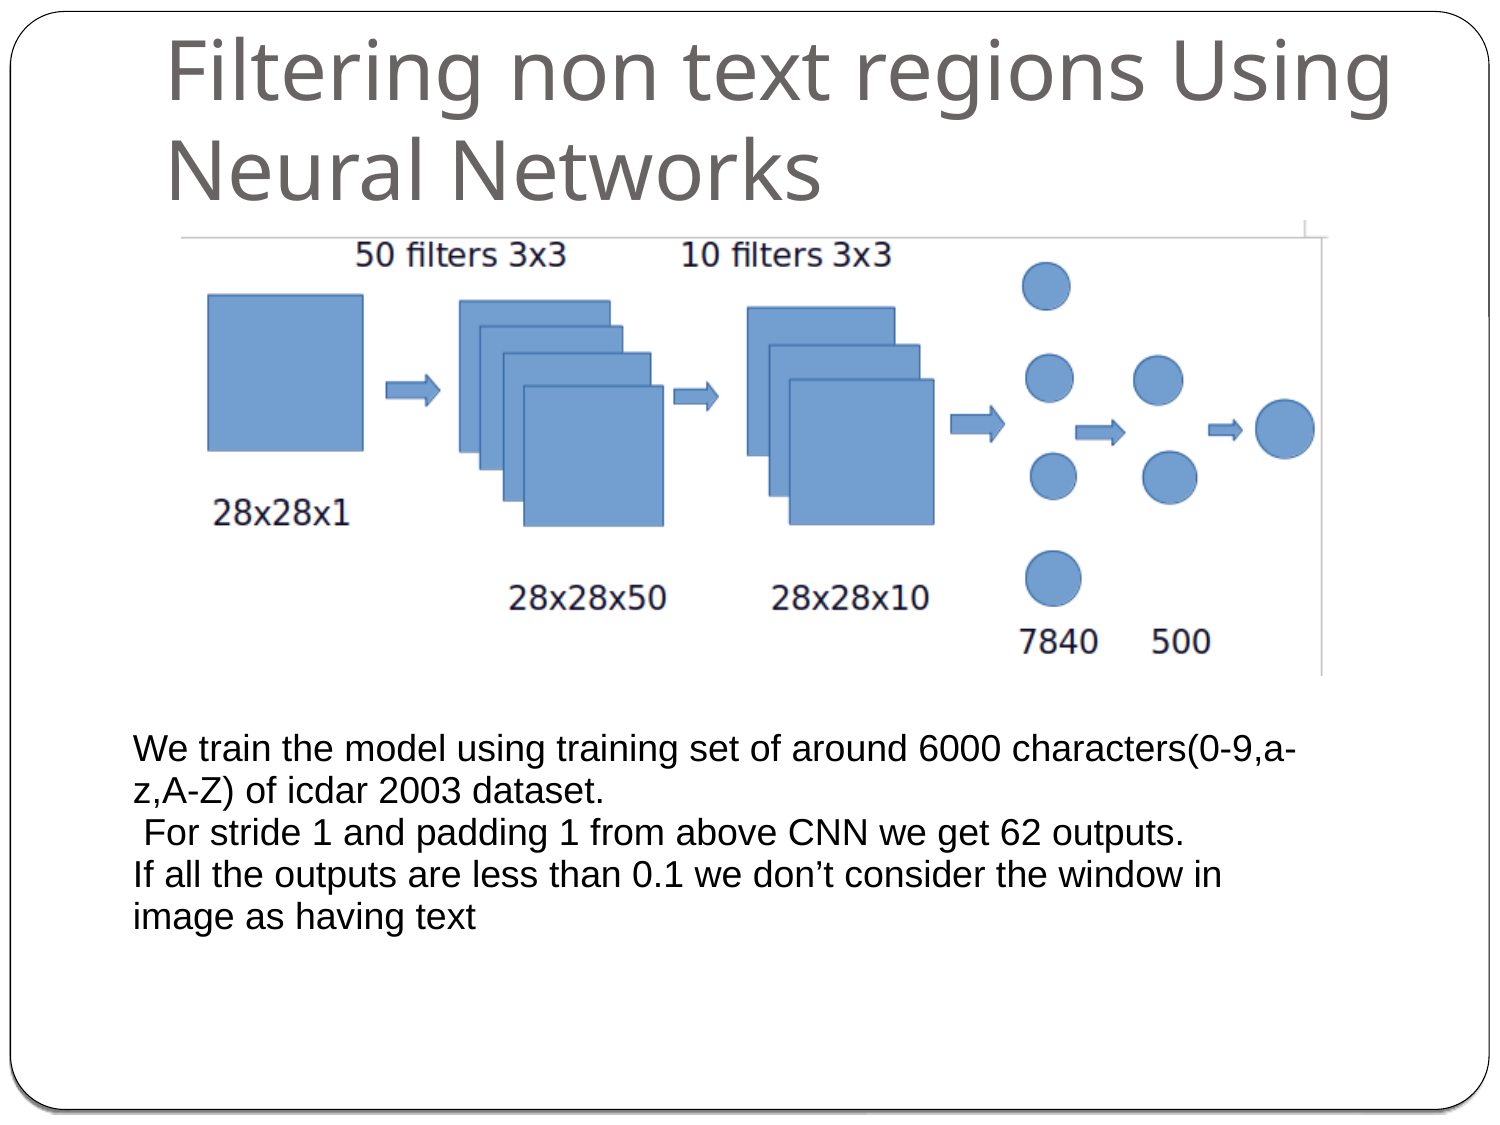

# Filtering non text regions Using Neural Networks
We train the model using training set of around 6000 characters(0-9,a-z,A-Z) of icdar 2003 dataset.
 For stride 1 and padding 1 from above CNN we get 62 outputs.
If all the outputs are less than 0.1 we don’t consider the window in image as having text